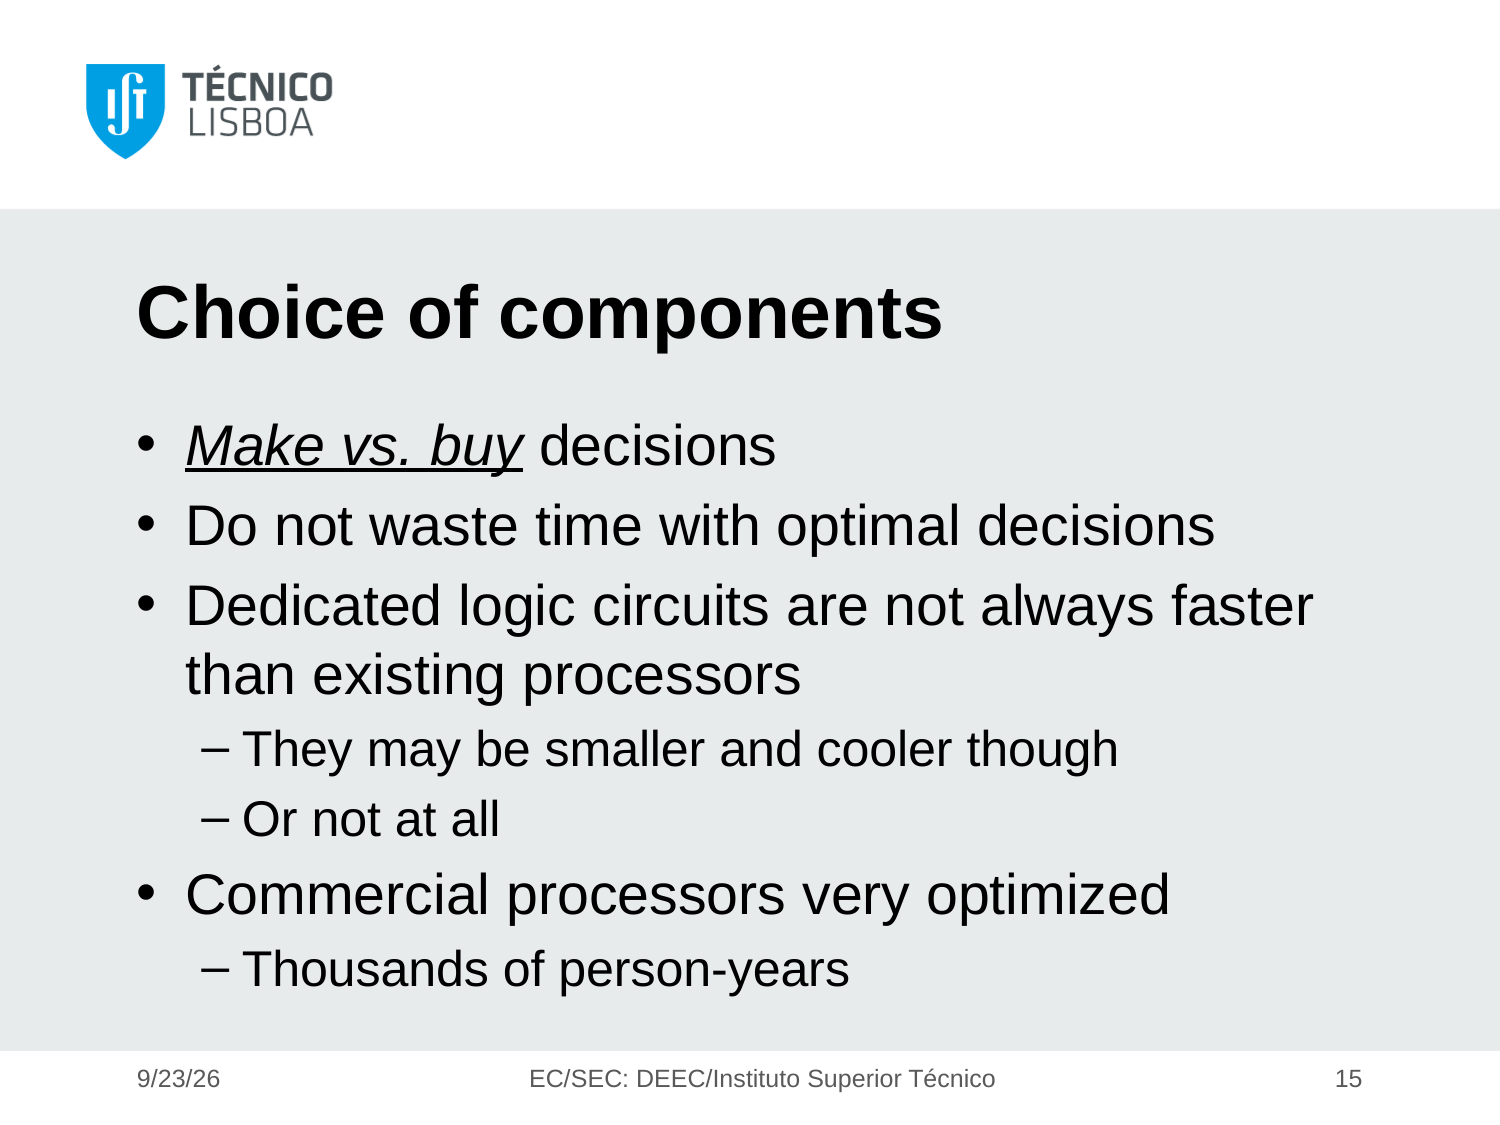

# Choice of components
Make vs. buy decisions
Do not waste time with optimal decisions
Dedicated logic circuits are not always faster than existing processors
They may be smaller and cooler though
Or not at all
Commercial processors very optimized
Thousands of person-years
EC/SEC: DEEC/Instituto Superior Técnico